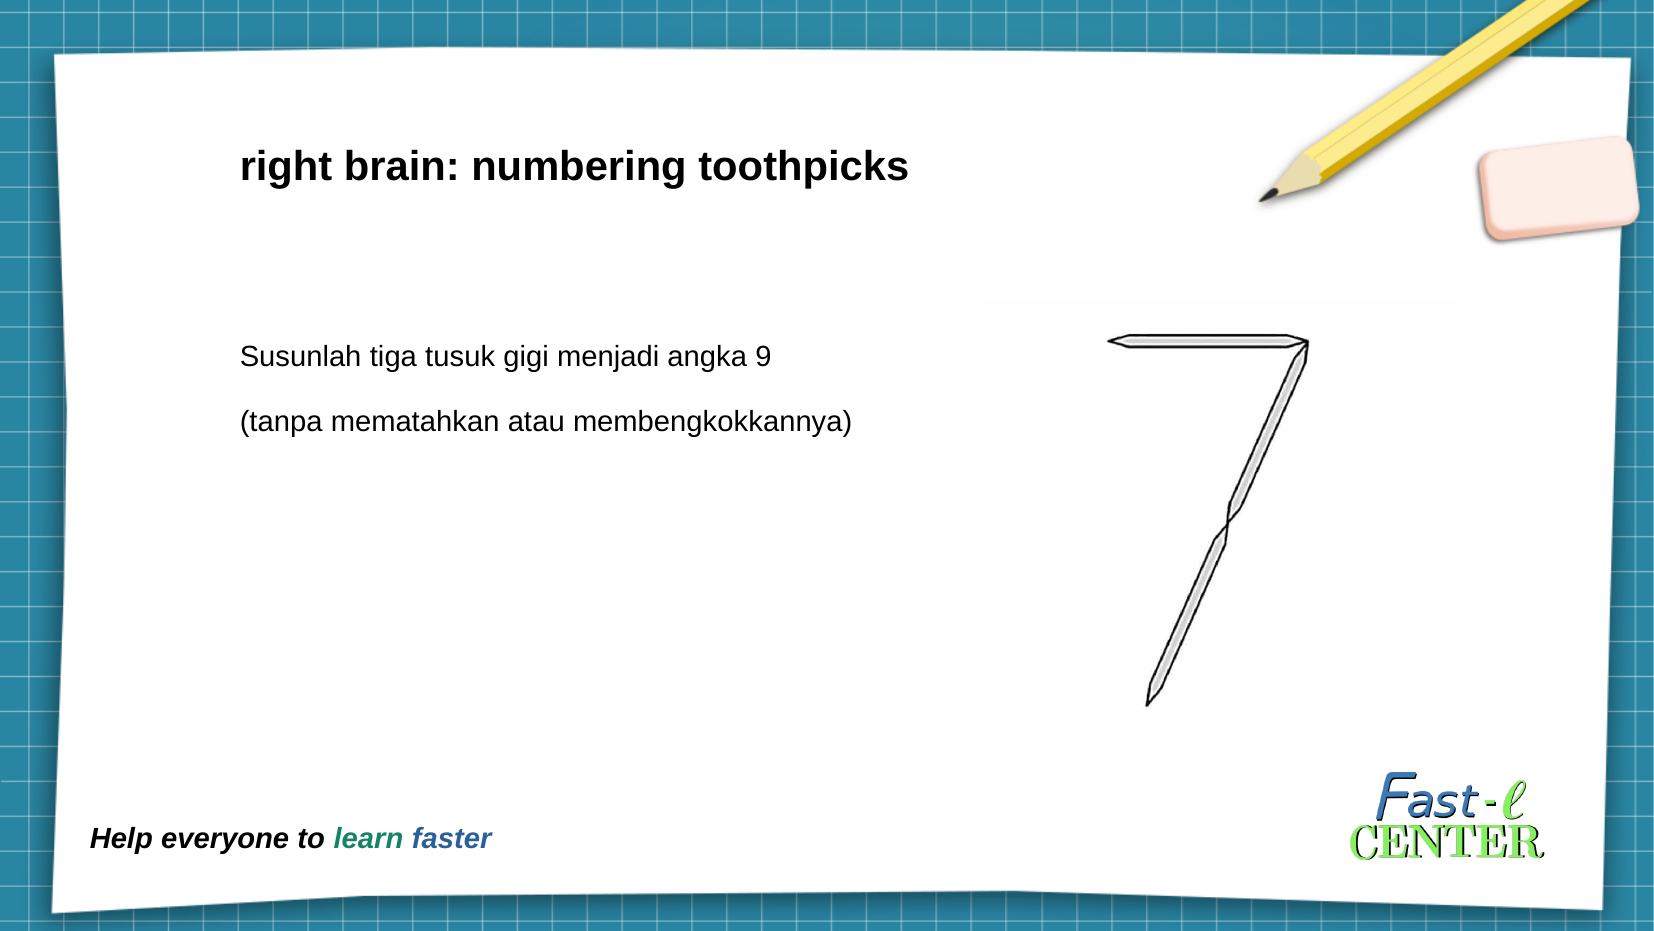

right brain: numbering toothpicks
Susunlah tiga tusuk gigi menjadi angka 9
(tanpa mematahkan atau membengkokkannya)
Help everyone to learn faster